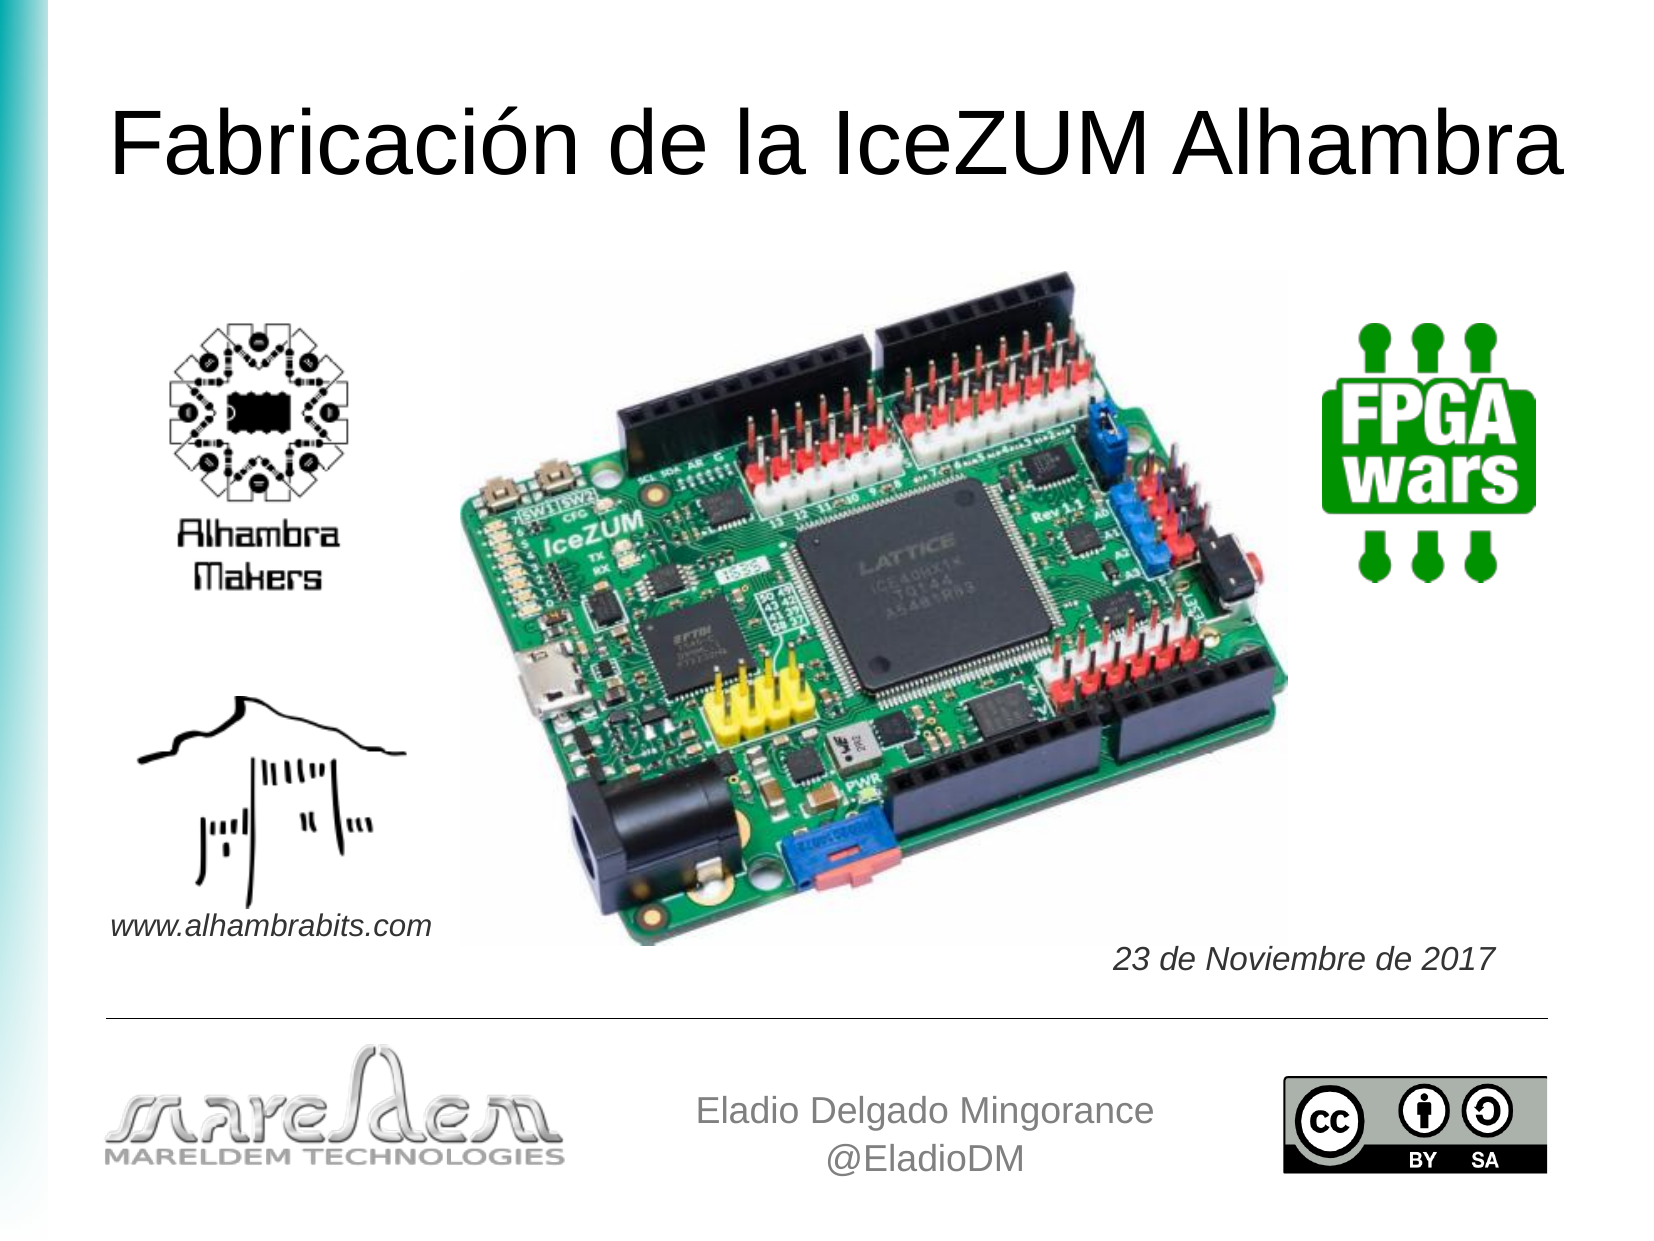

# Fabricación de la IceZUM Alhambra
www.alhambrabits.com
23 de Noviembre de 2017
Eladio Delgado Mingorance
@EladioDM